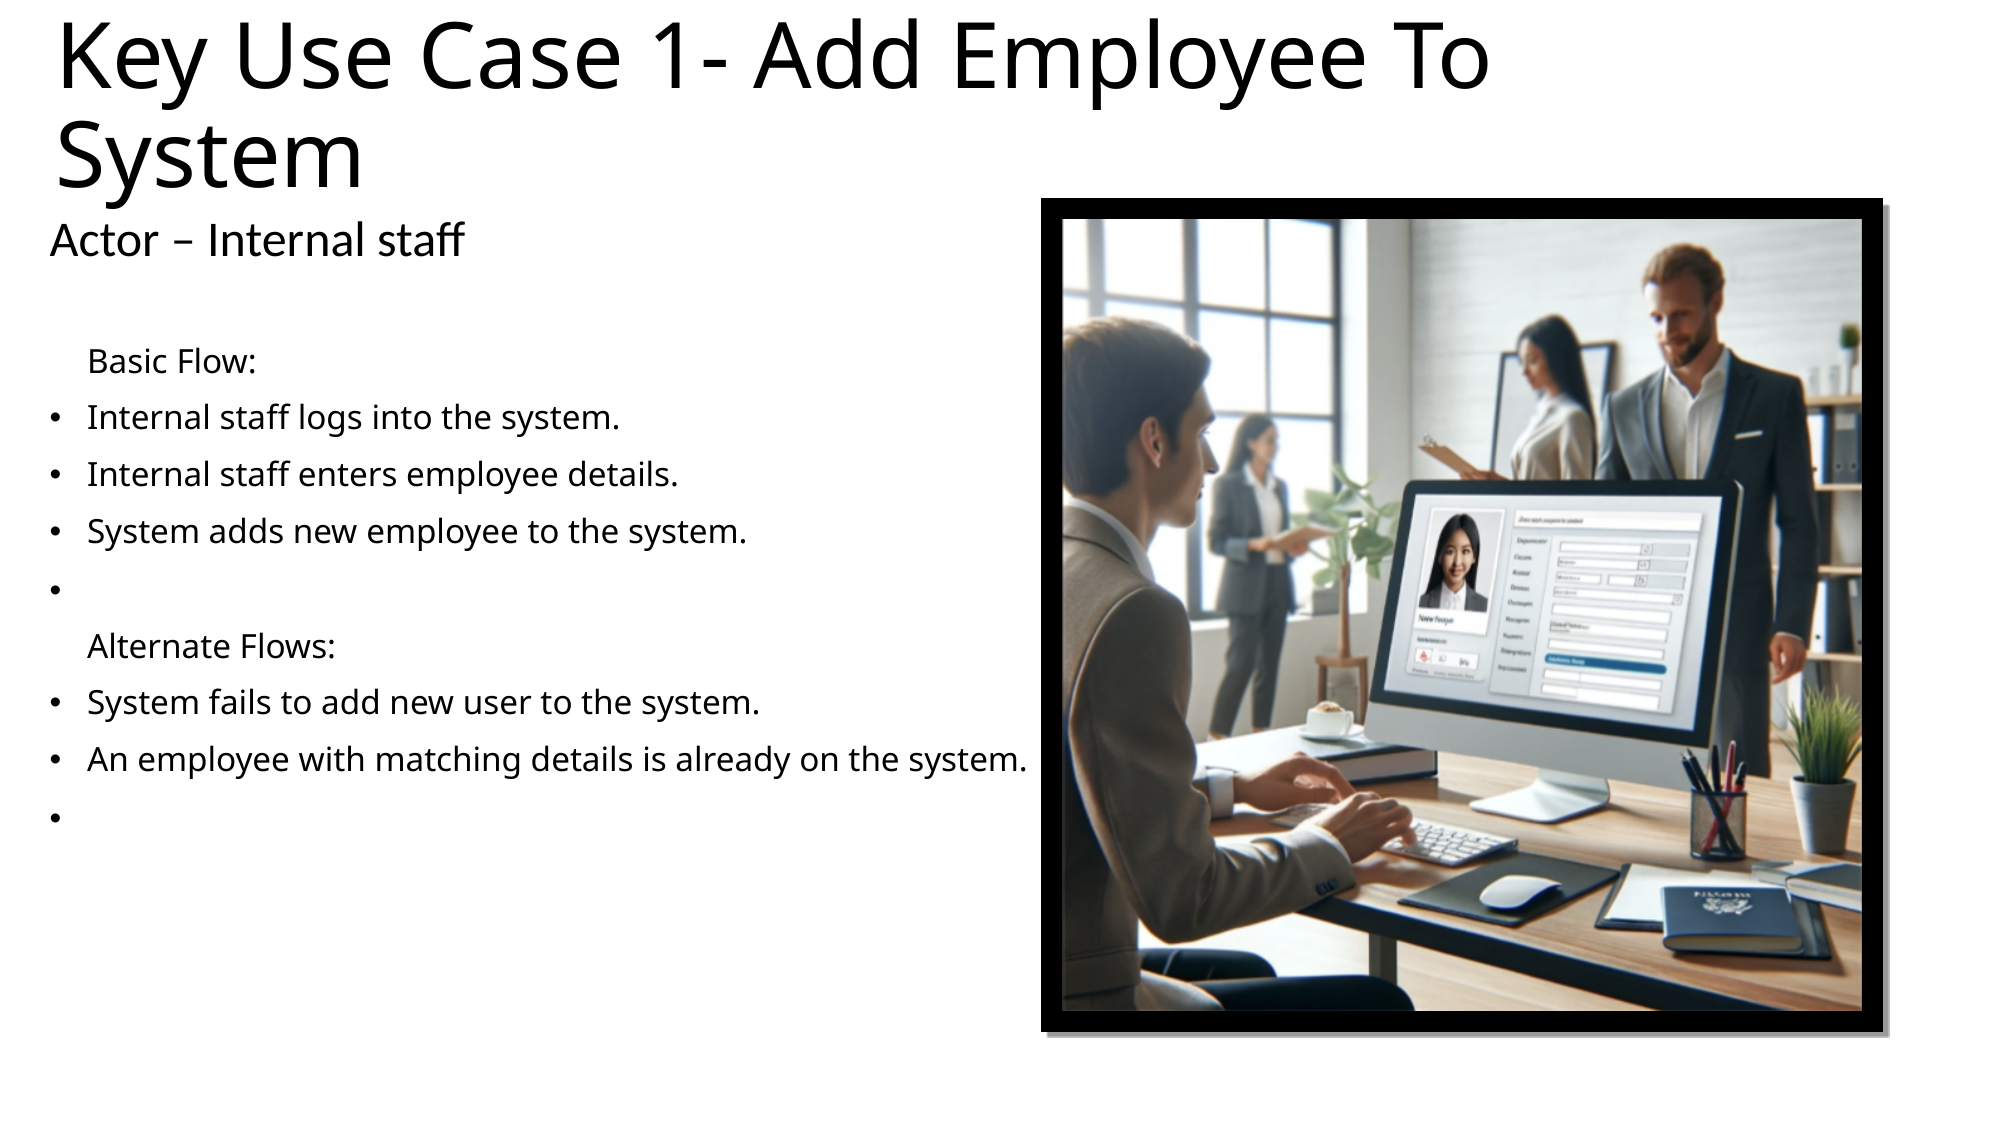

# Key Use Case 1- Add Employee To System
Actor – Internal staff
Basic Flow:
Internal staff logs into the system.
Internal staff enters employee details.
System adds new employee to the system.
Alternate Flows:
System fails to add new user to the system.
An employee with matching details is already on the system.